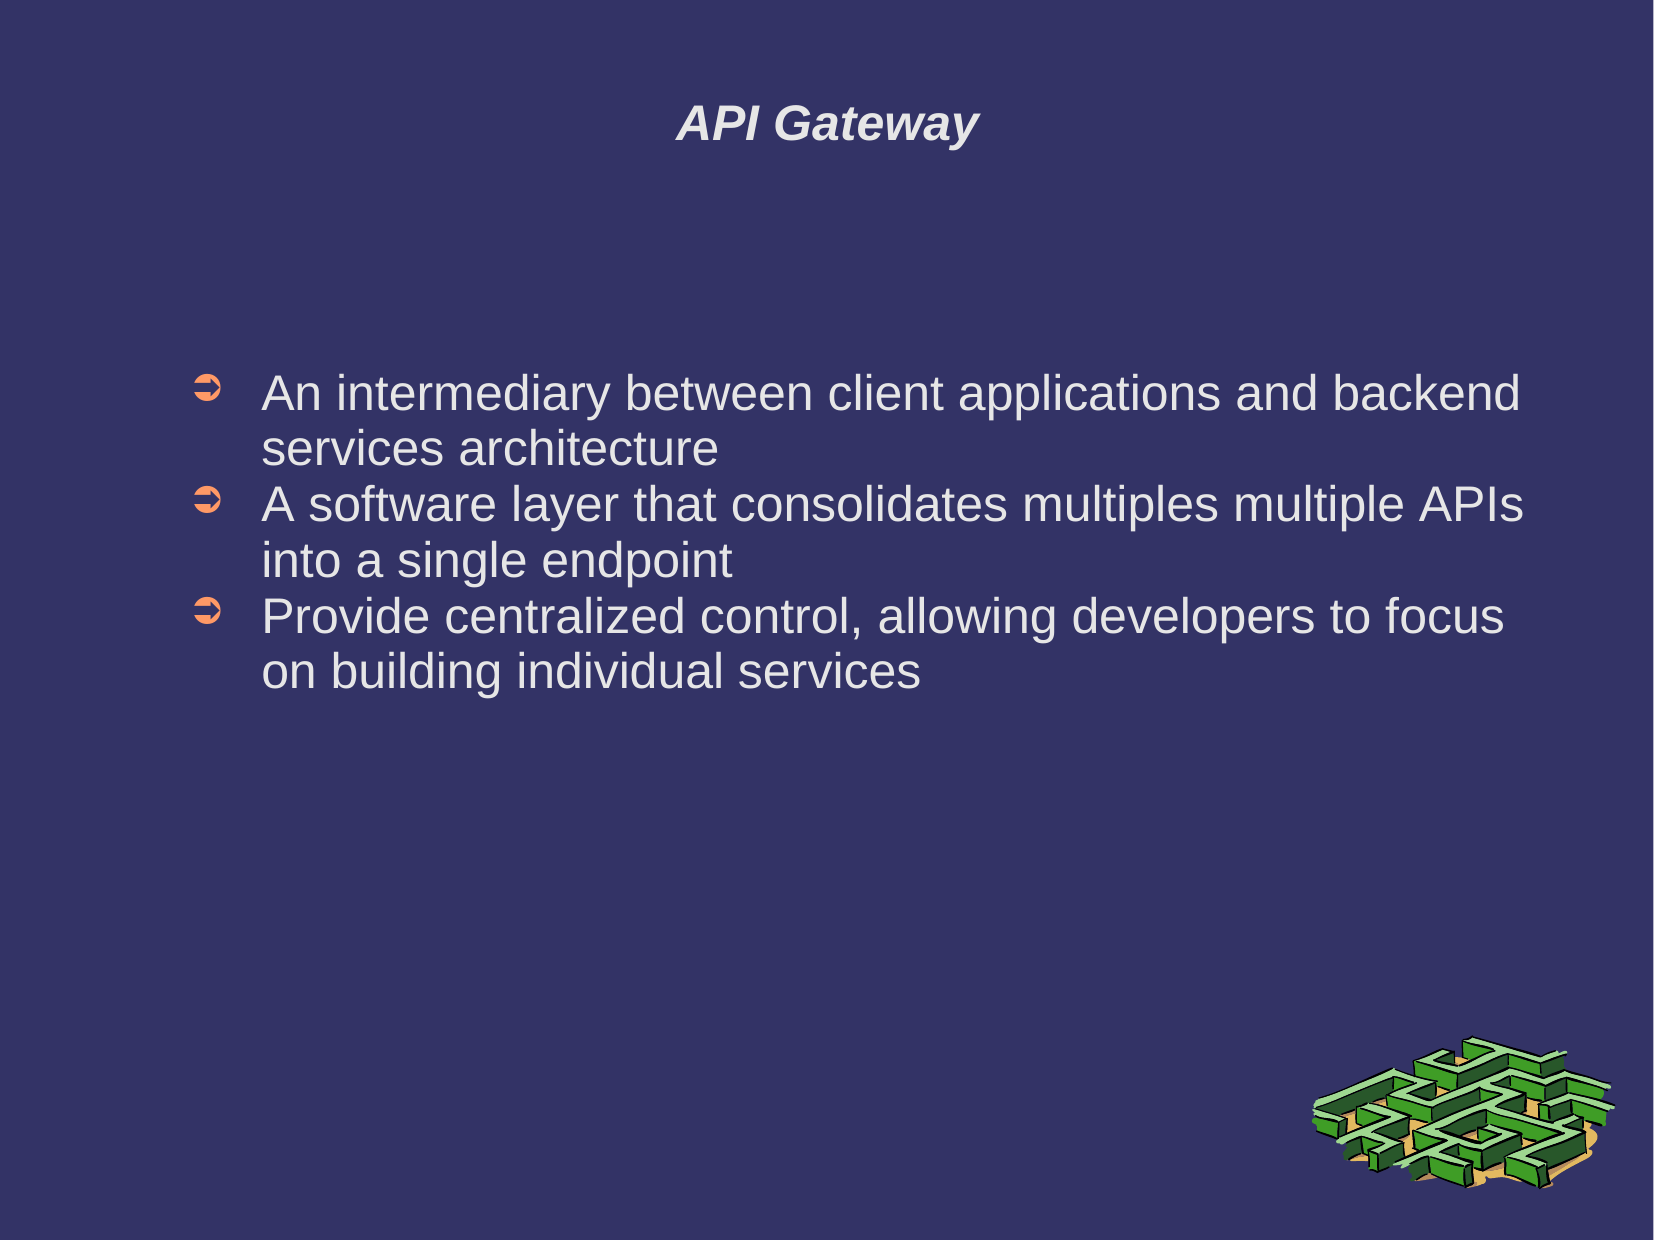

# API Gateway
An intermediary between client applications and backend services architecture
A software layer that consolidates multiples multiple APIs into a single endpoint
Provide centralized control, allowing developers to focus on building individual services